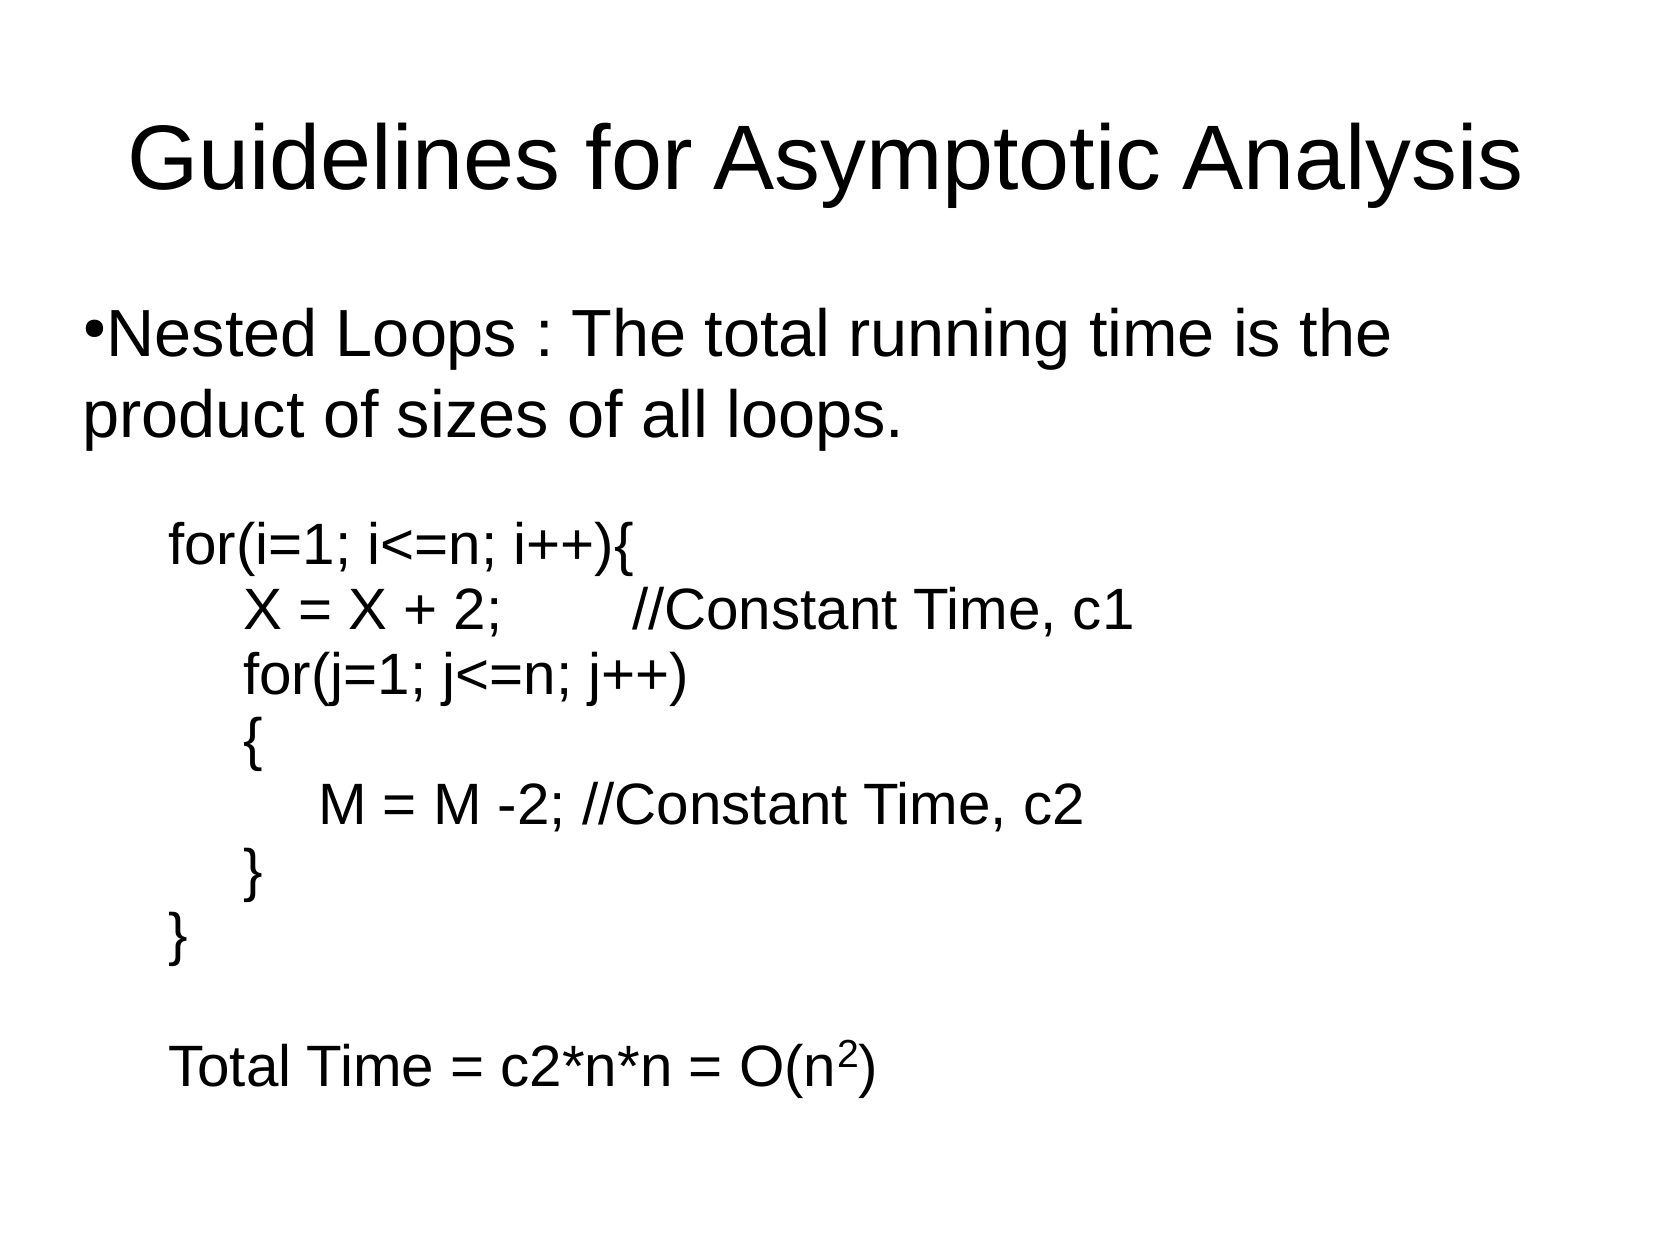

# Guidelines for Asymptotic Analysis
Nested Loops : The total running time is the product of sizes of all loops.
for(i=1; i<=n; i++){
	X = X + 2; //Constant Time, c1
	for(j=1; j<=n; j++)
	{
		M = M -2; //Constant Time, c2
	}
}
Total Time = c2*n*n = O(n2)